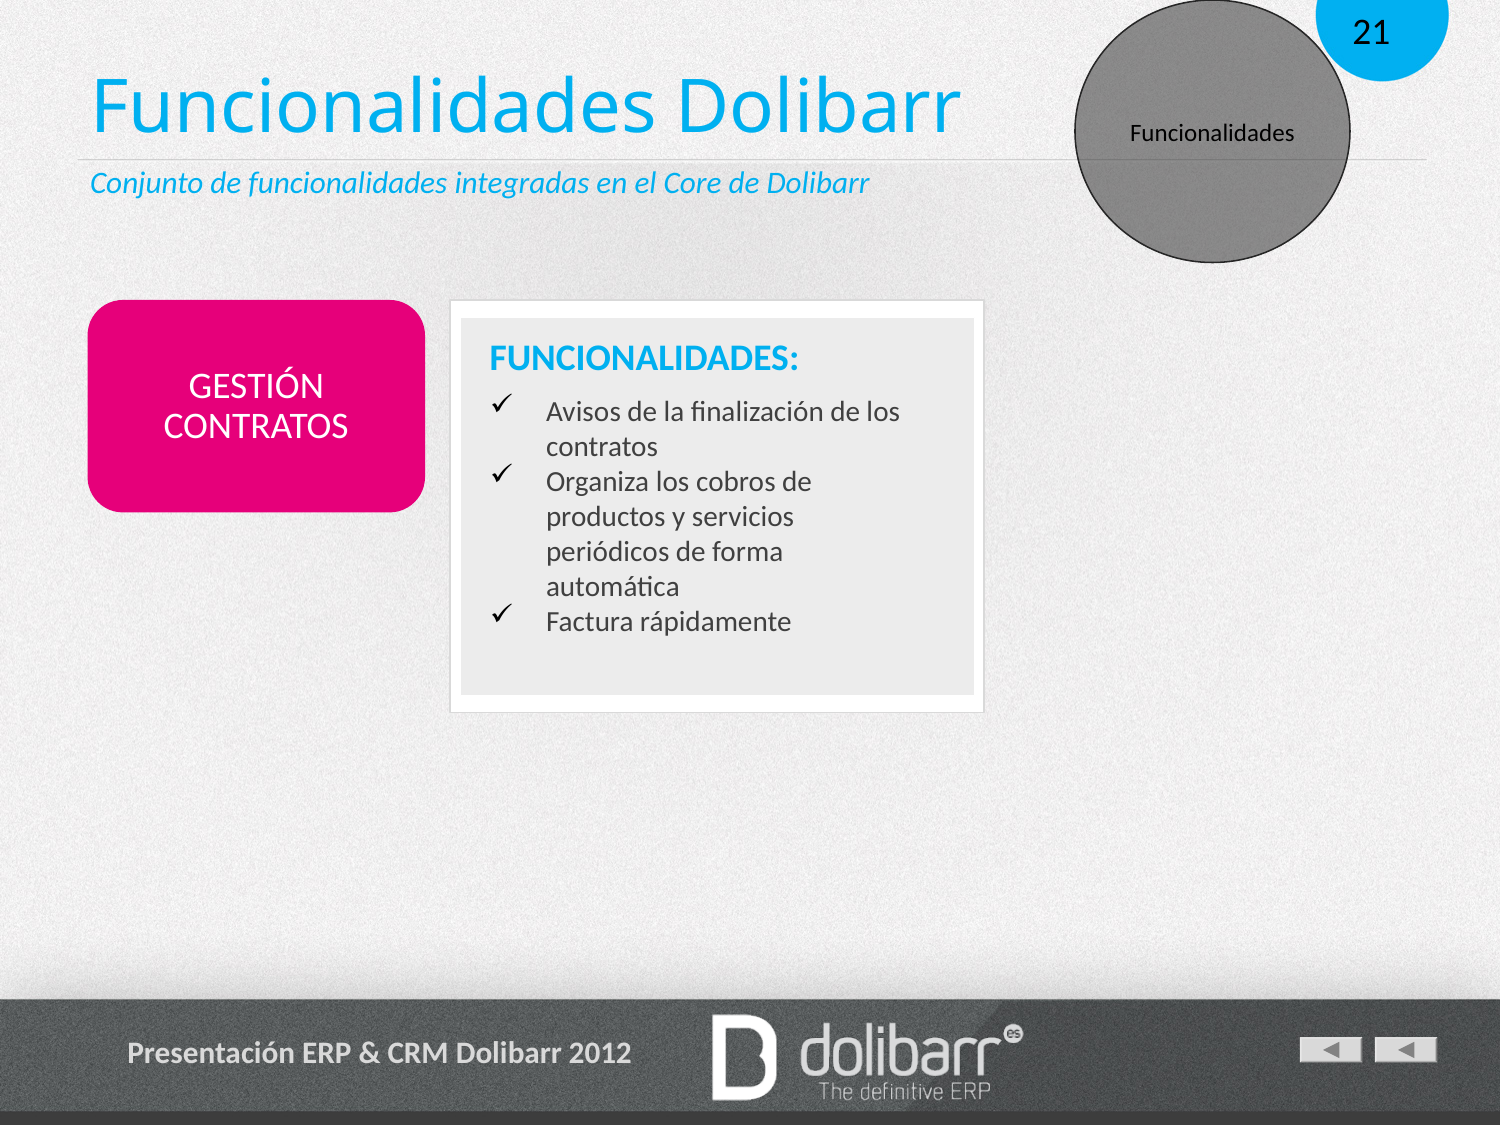

Funcionalidades
# Funcionalidades Dolibarr
Conjunto de funcionalidades integradas en el Core de Dolibarr
GESTIÓN CONTRATOS
FUNCIONALIDADES:
Avisos de la finalización de los contratos
Organiza los cobros de productos y servicios periódicos de forma automática
Factura rápidamente
Presentación ERP & CRM Dolibarr 2012